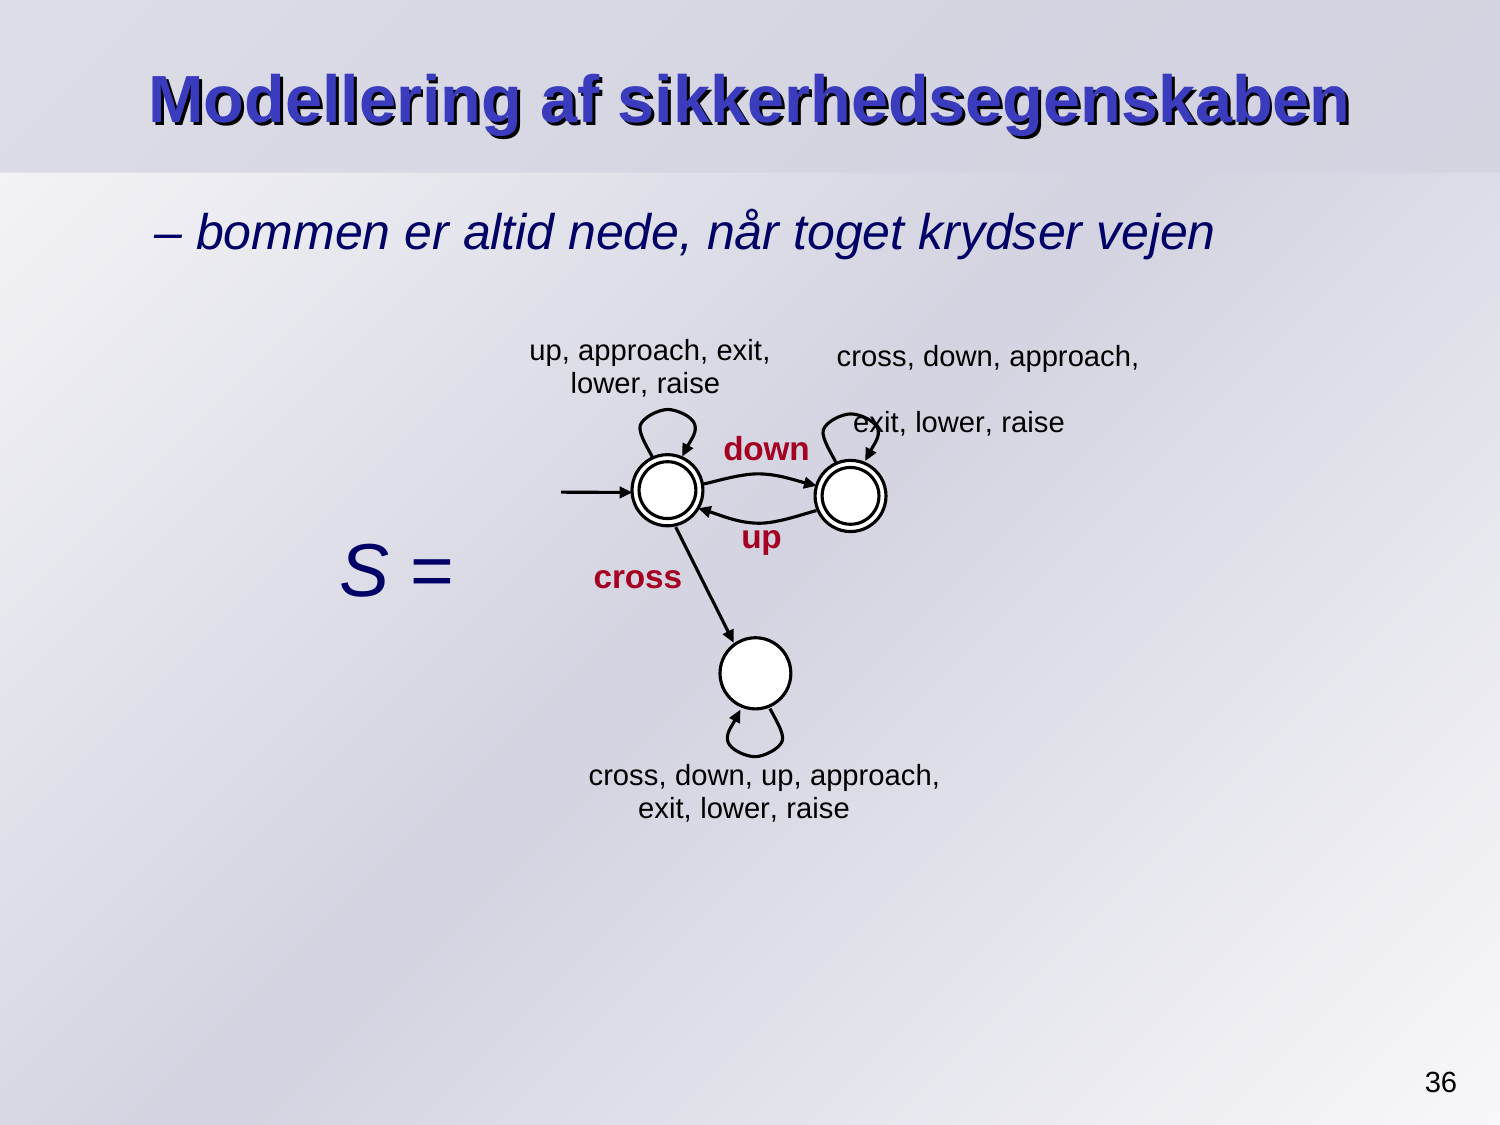

# Modellering af sikkerhedsegenskaben
– bommen er altid nede, når toget krydser vejen
up, approach, exit,
 lower, raise
cross, down, approach,
 exit, lower, raise
down
up
S =
cross
cross, down, up, approach,
 exit, lower, raise
36